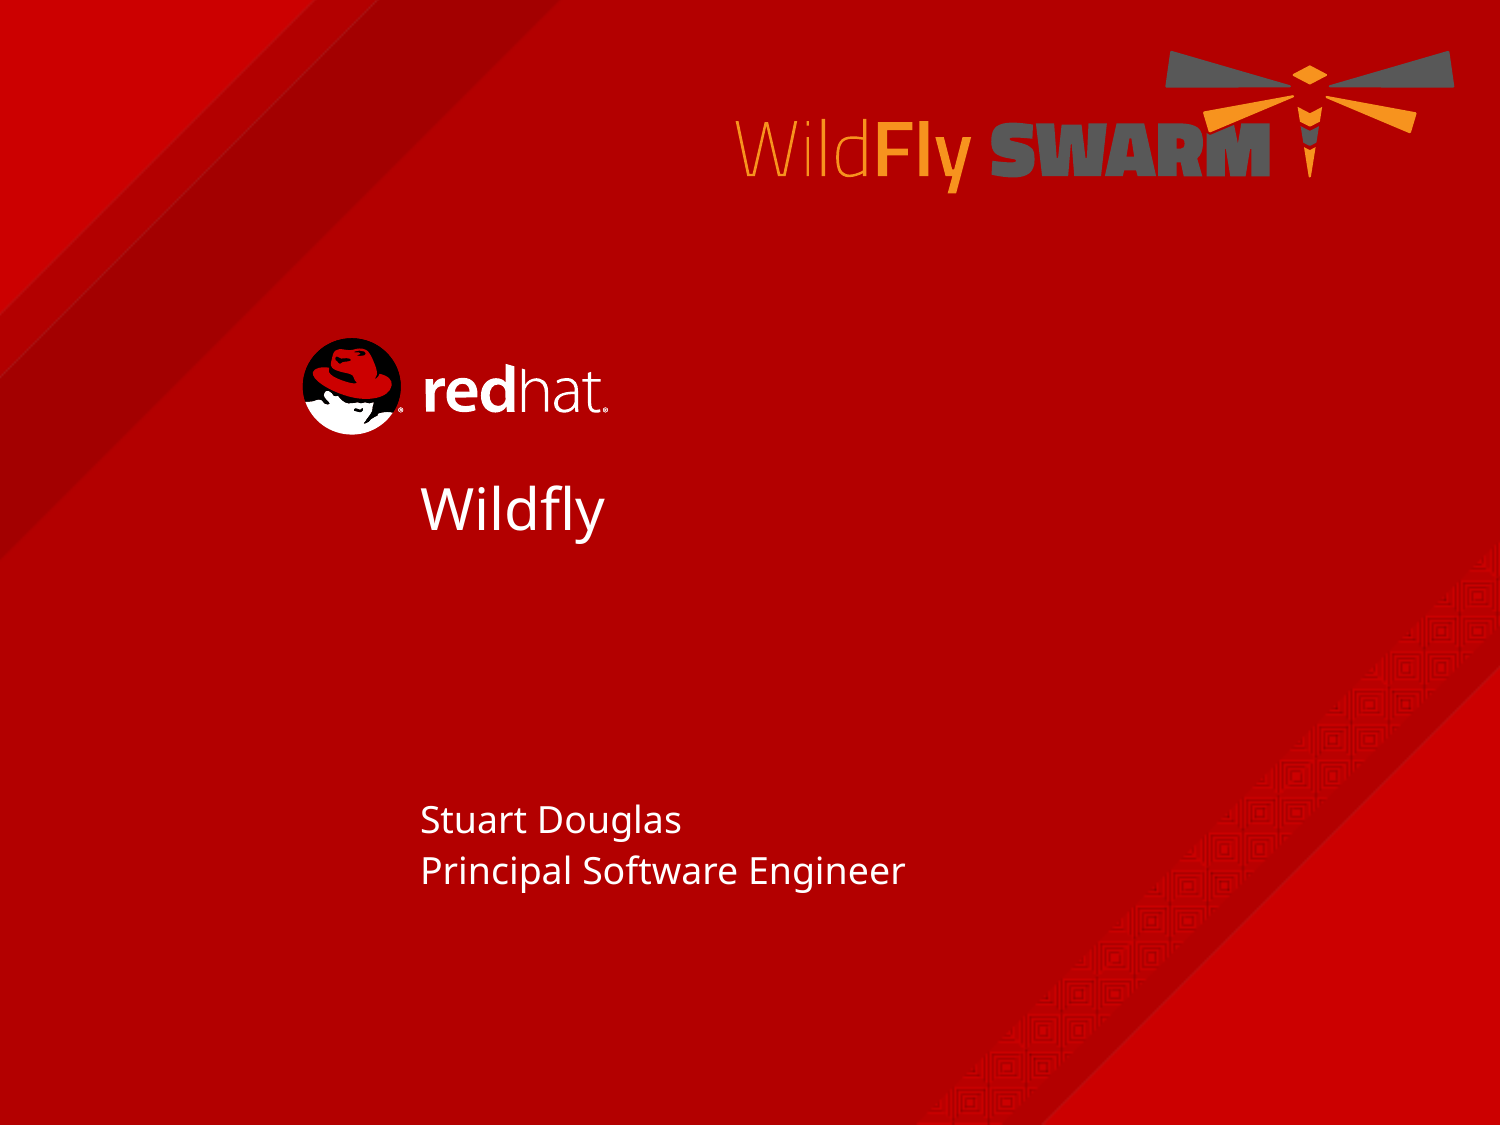

# Wildfly
Stuart Douglas
Principal Software Engineer
Wildfly
1